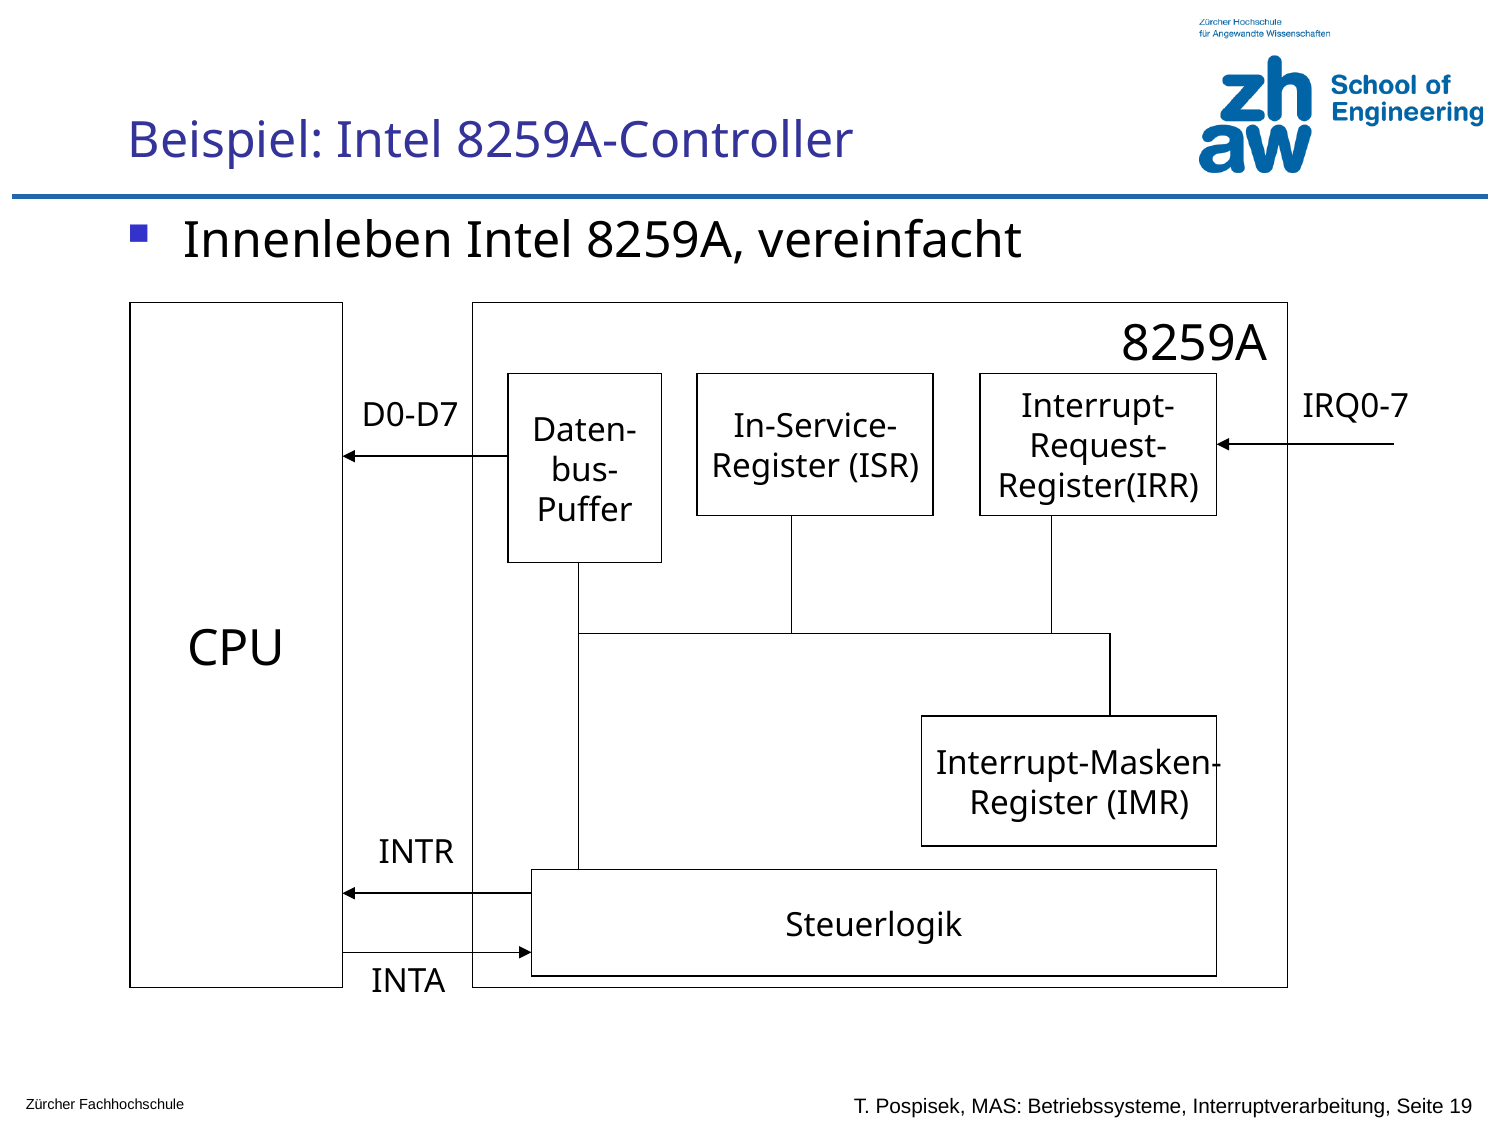

# Beispiel: Intel 8259A-Controller
Innenleben Intel 8259A, vereinfacht
CPU
8259A
Daten-
bus-
Puffer
In-Service-
Register (ISR)
Interrupt-
Request-
Register(IRR)
IRQ0-7
D0-D7
Interrupt-Masken-
Register (IMR)
INTR
Steuerlogik
INTA